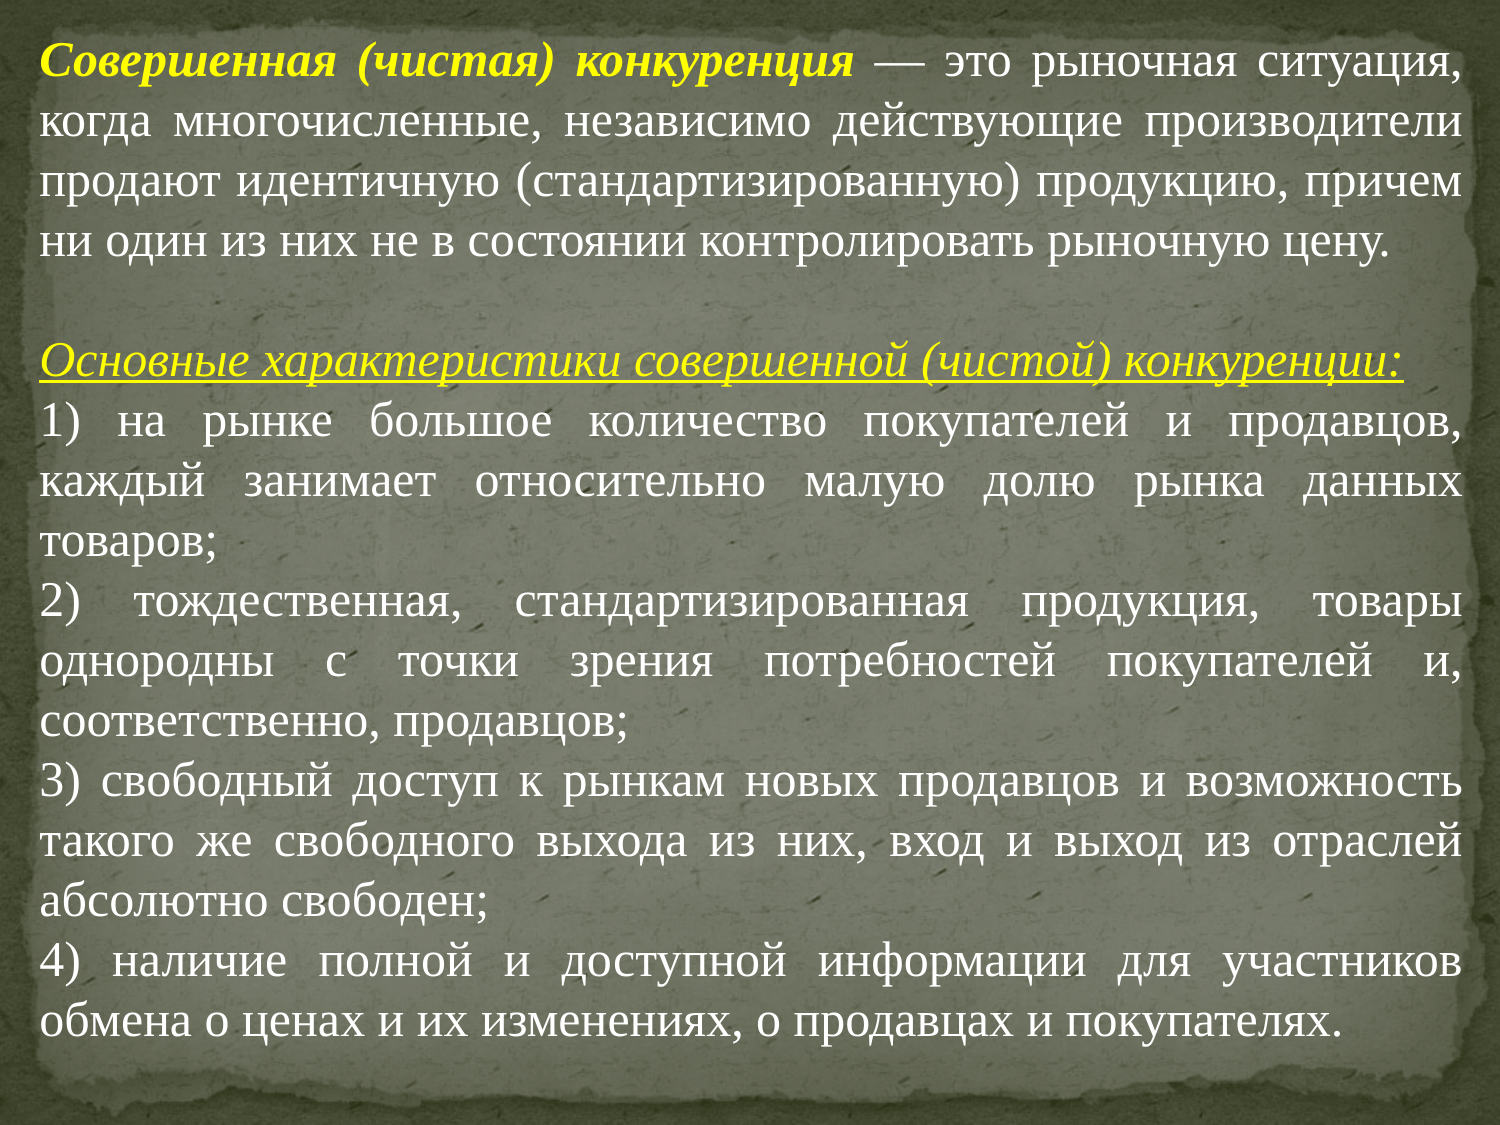

Совершенная (чистая) конкуренция — это рыночная ситуация, когда многочисленные, независимо действующие производители продают идентичную (стандартизированную) продукцию, причем ни один из них не в состоянии контролировать рыночную цену.
Основные характеристики совершенной (чистой) конкуренции:
1) на рынке большое количество покупателей и продавцов, каждый занимает относительно малую долю рынка данных товаров;
2) тождественная, стандартизированная продукция, товары однородны с точки зрения потребностей покупателей и, соответственно, продавцов;
3) свободный доступ к рынкам новых продавцов и возможность такого же свободного выхода из них, вход и выход из отраслей абсолютно свободен;
4) наличие полной и доступной информации для участников обмена о ценах и их изменениях, о продавцах и покупателях.